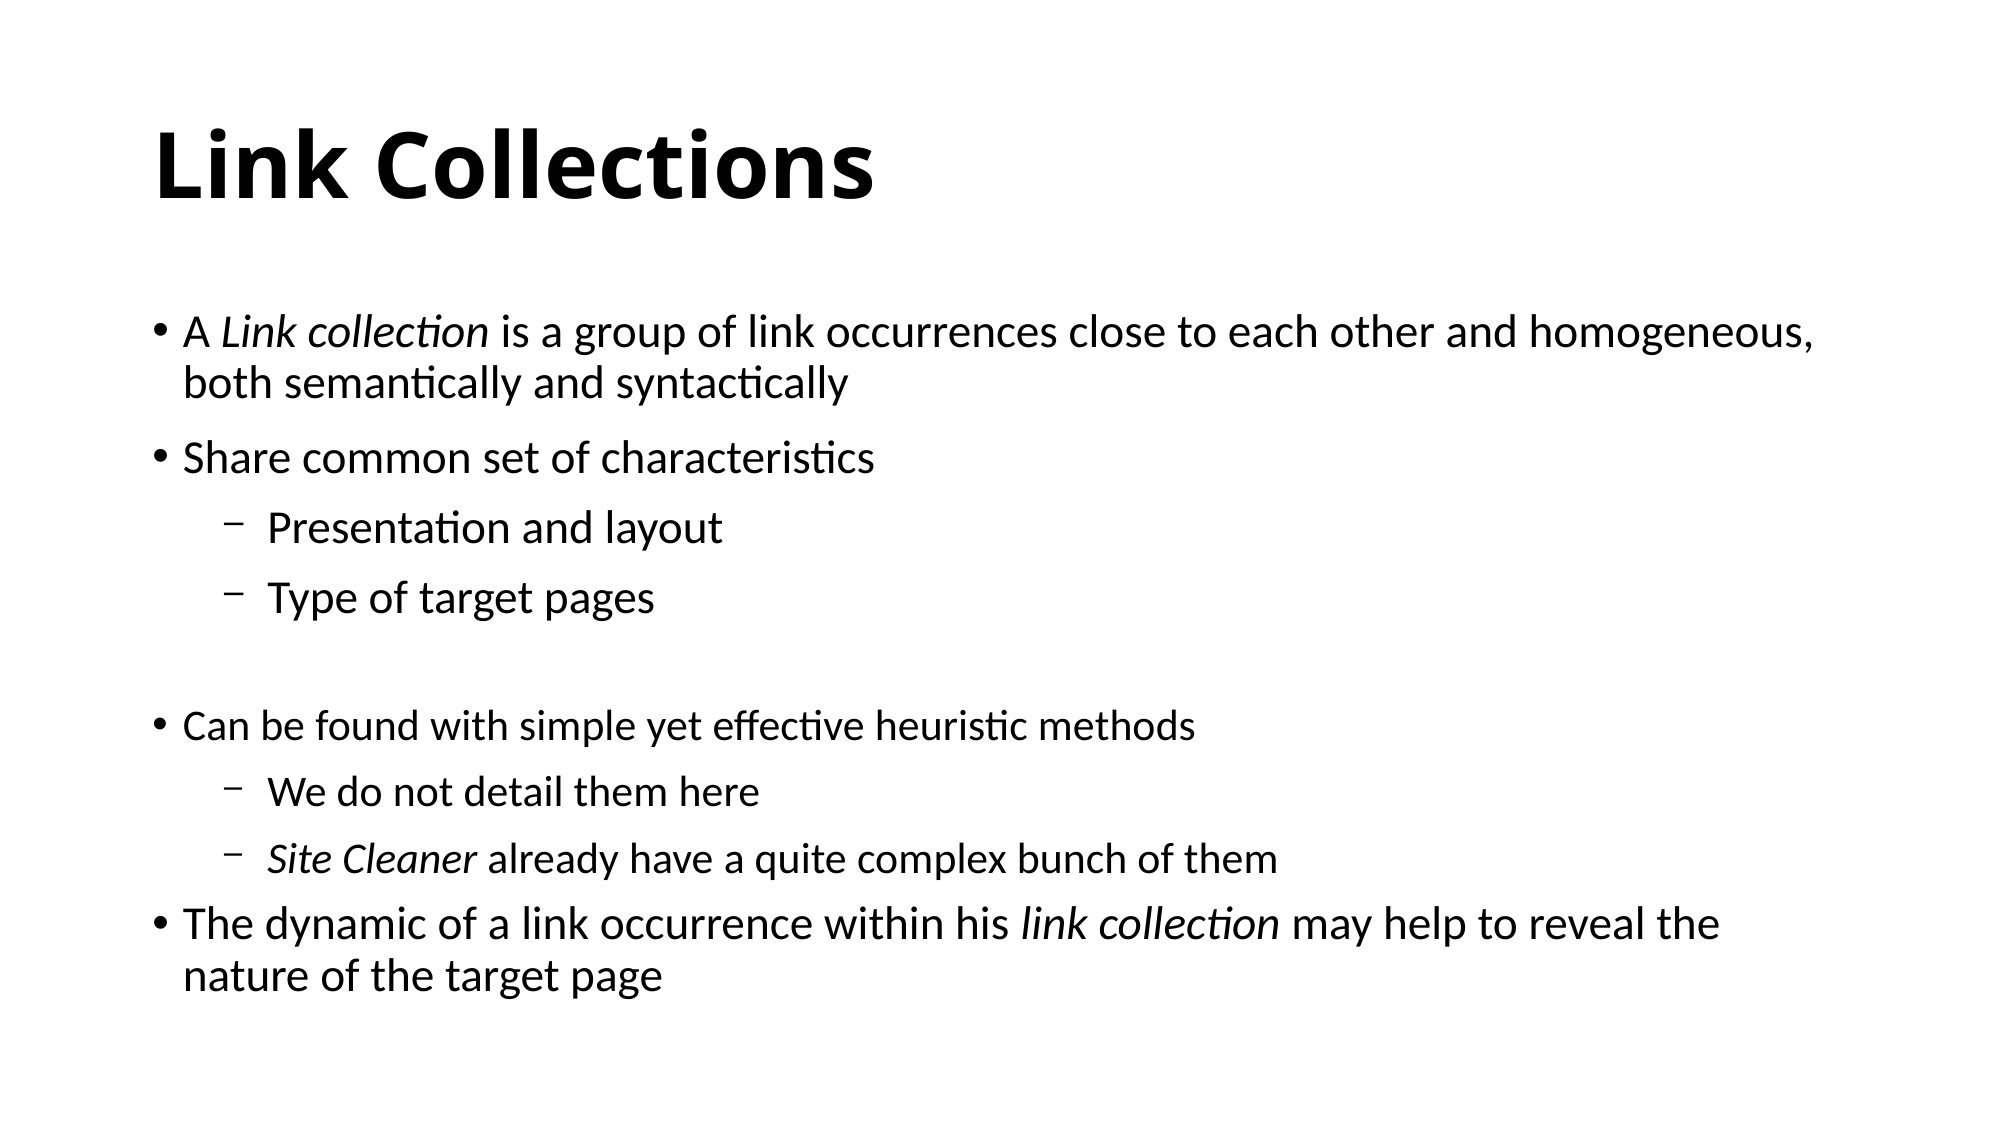

# Link Collections
A Link collection is a group of link occurrences close to each other and homogeneous, both semantically and syntactically
Share common set of characteristics
Presentation and layout
Type of target pages
Can be found with simple yet effective heuristic methods
We do not detail them here
Site Cleaner already have a quite complex bunch of them
The dynamic of a link occurrence within his link collection may help to reveal the nature of the target page